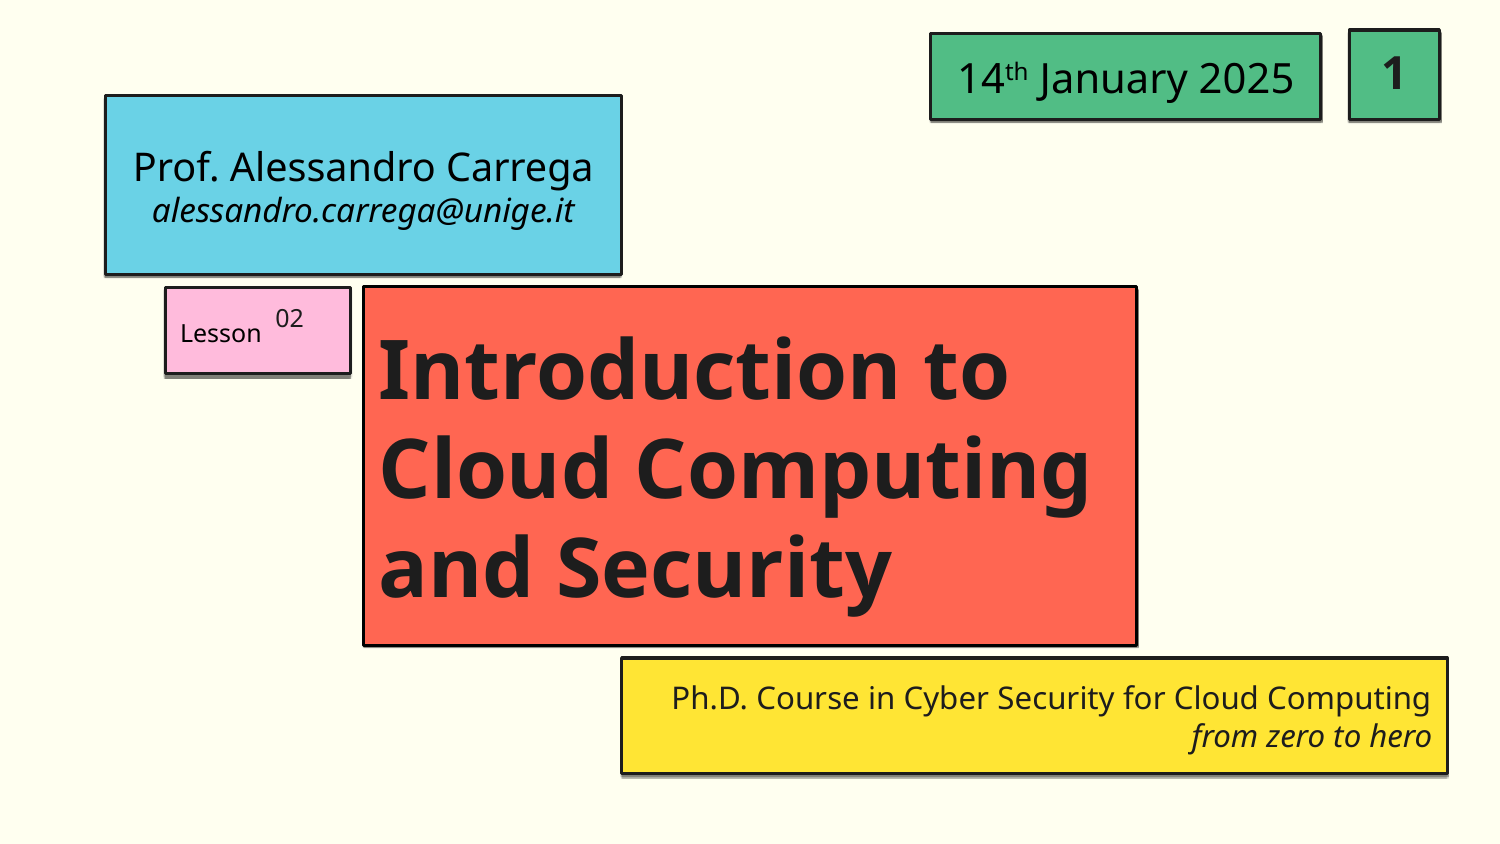

# Introduction to Cloud Computing and Security
02